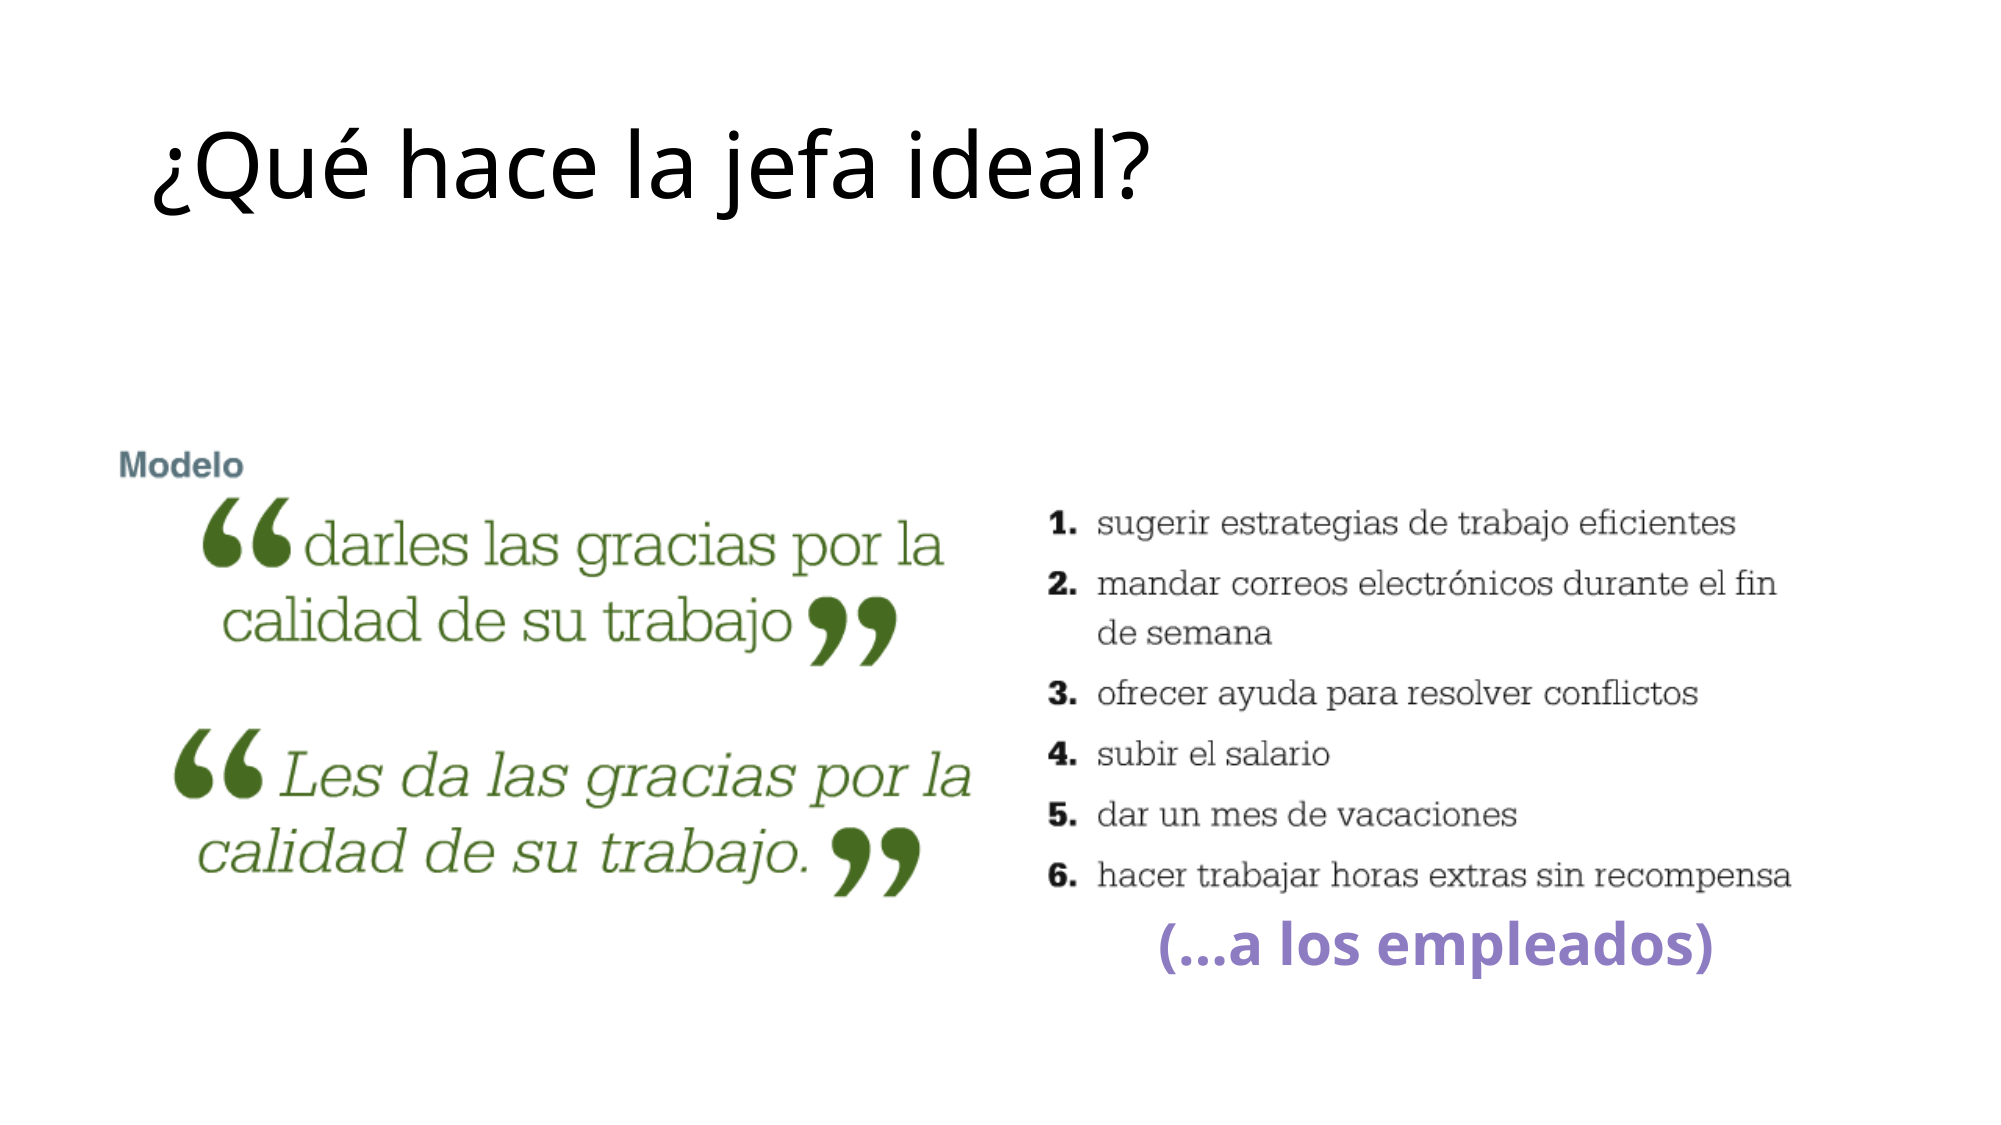

# ¿Qué hace la jefa ideal?
(…a los empleados)